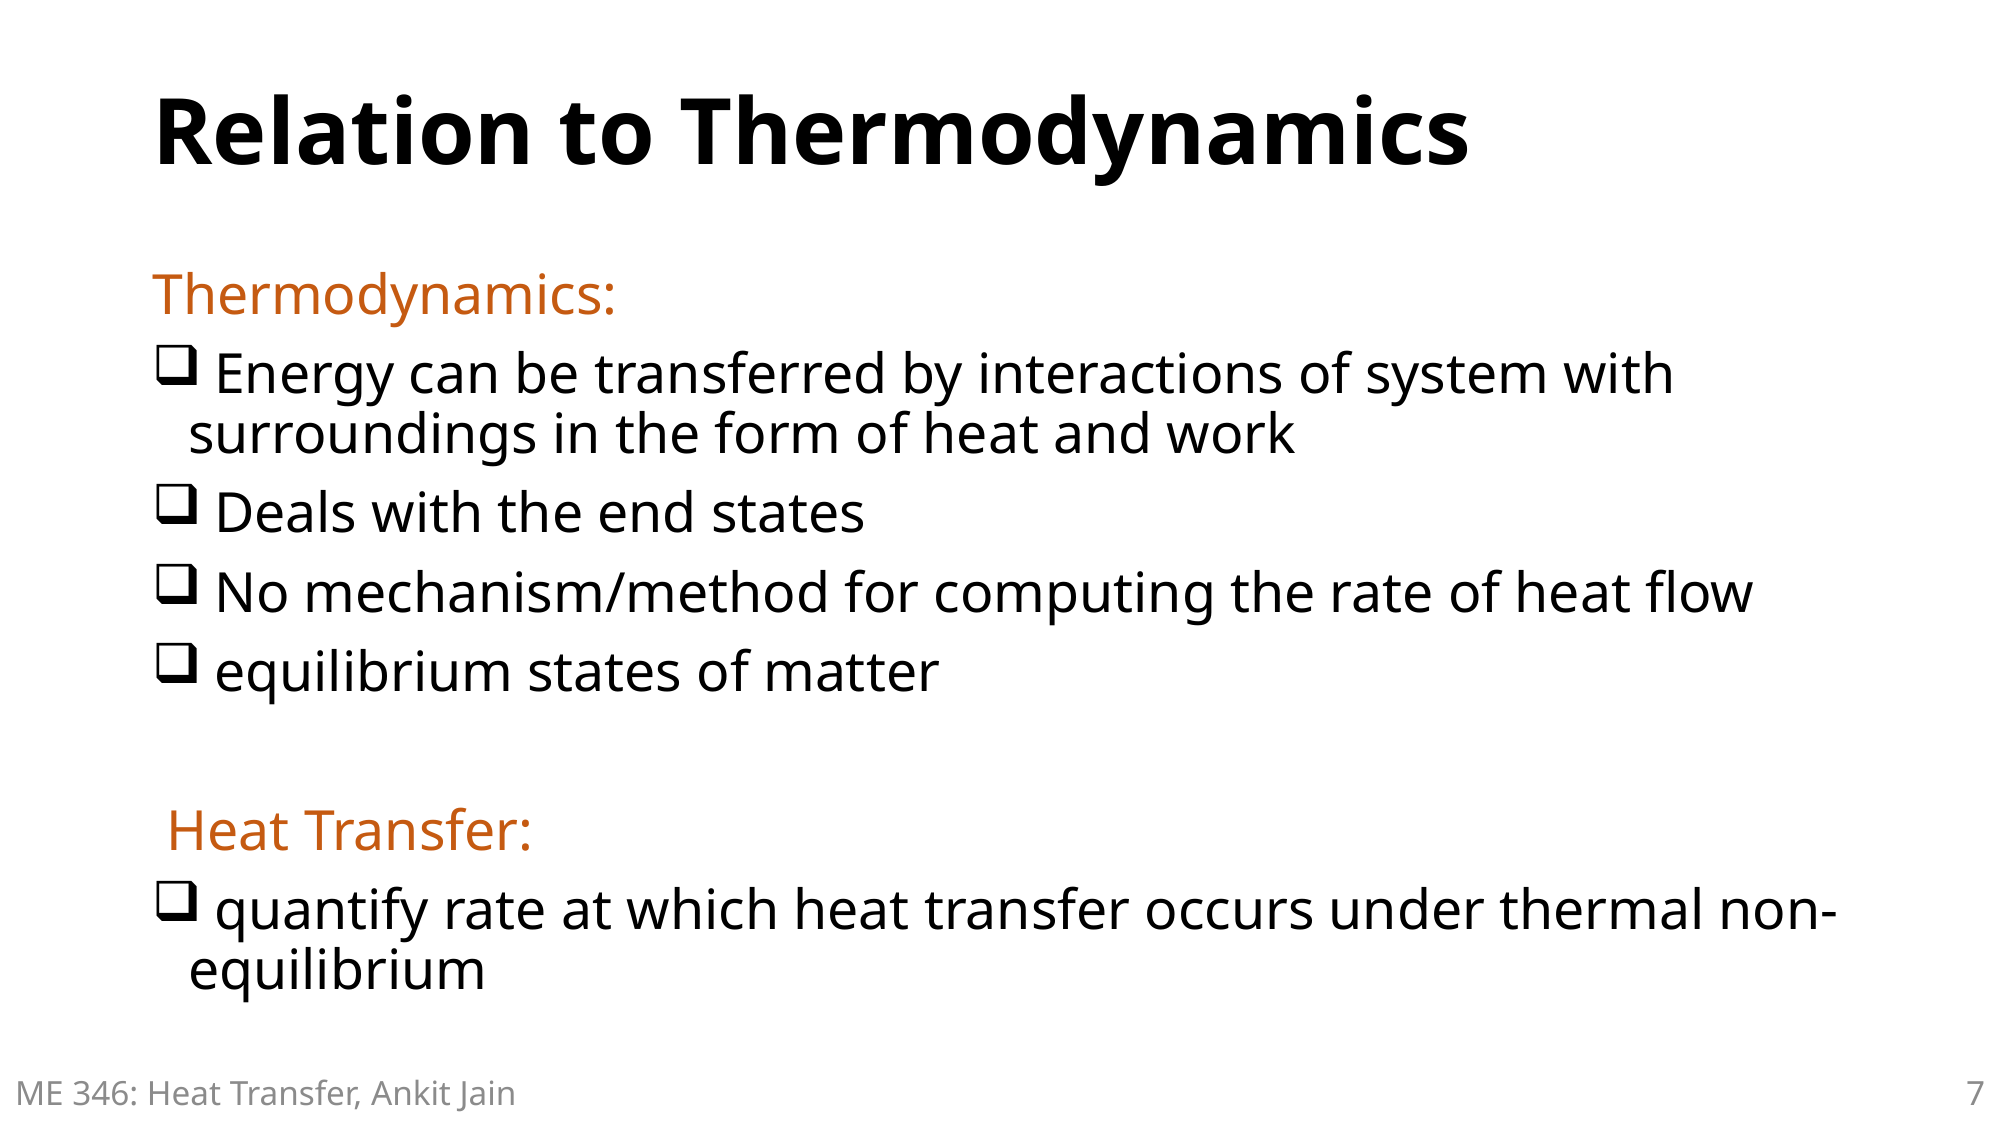

# Relation to Thermodynamics
Thermodynamics:
 Energy can be transferred by interactions of system with surroundings in the form of heat and work
 Deals with the end states
 No mechanism/method for computing the rate of heat flow
 equilibrium states of matter
 Heat Transfer:
 quantify rate at which heat transfer occurs under thermal non-equilibrium
ME 346: Heat Transfer, Ankit Jain
7